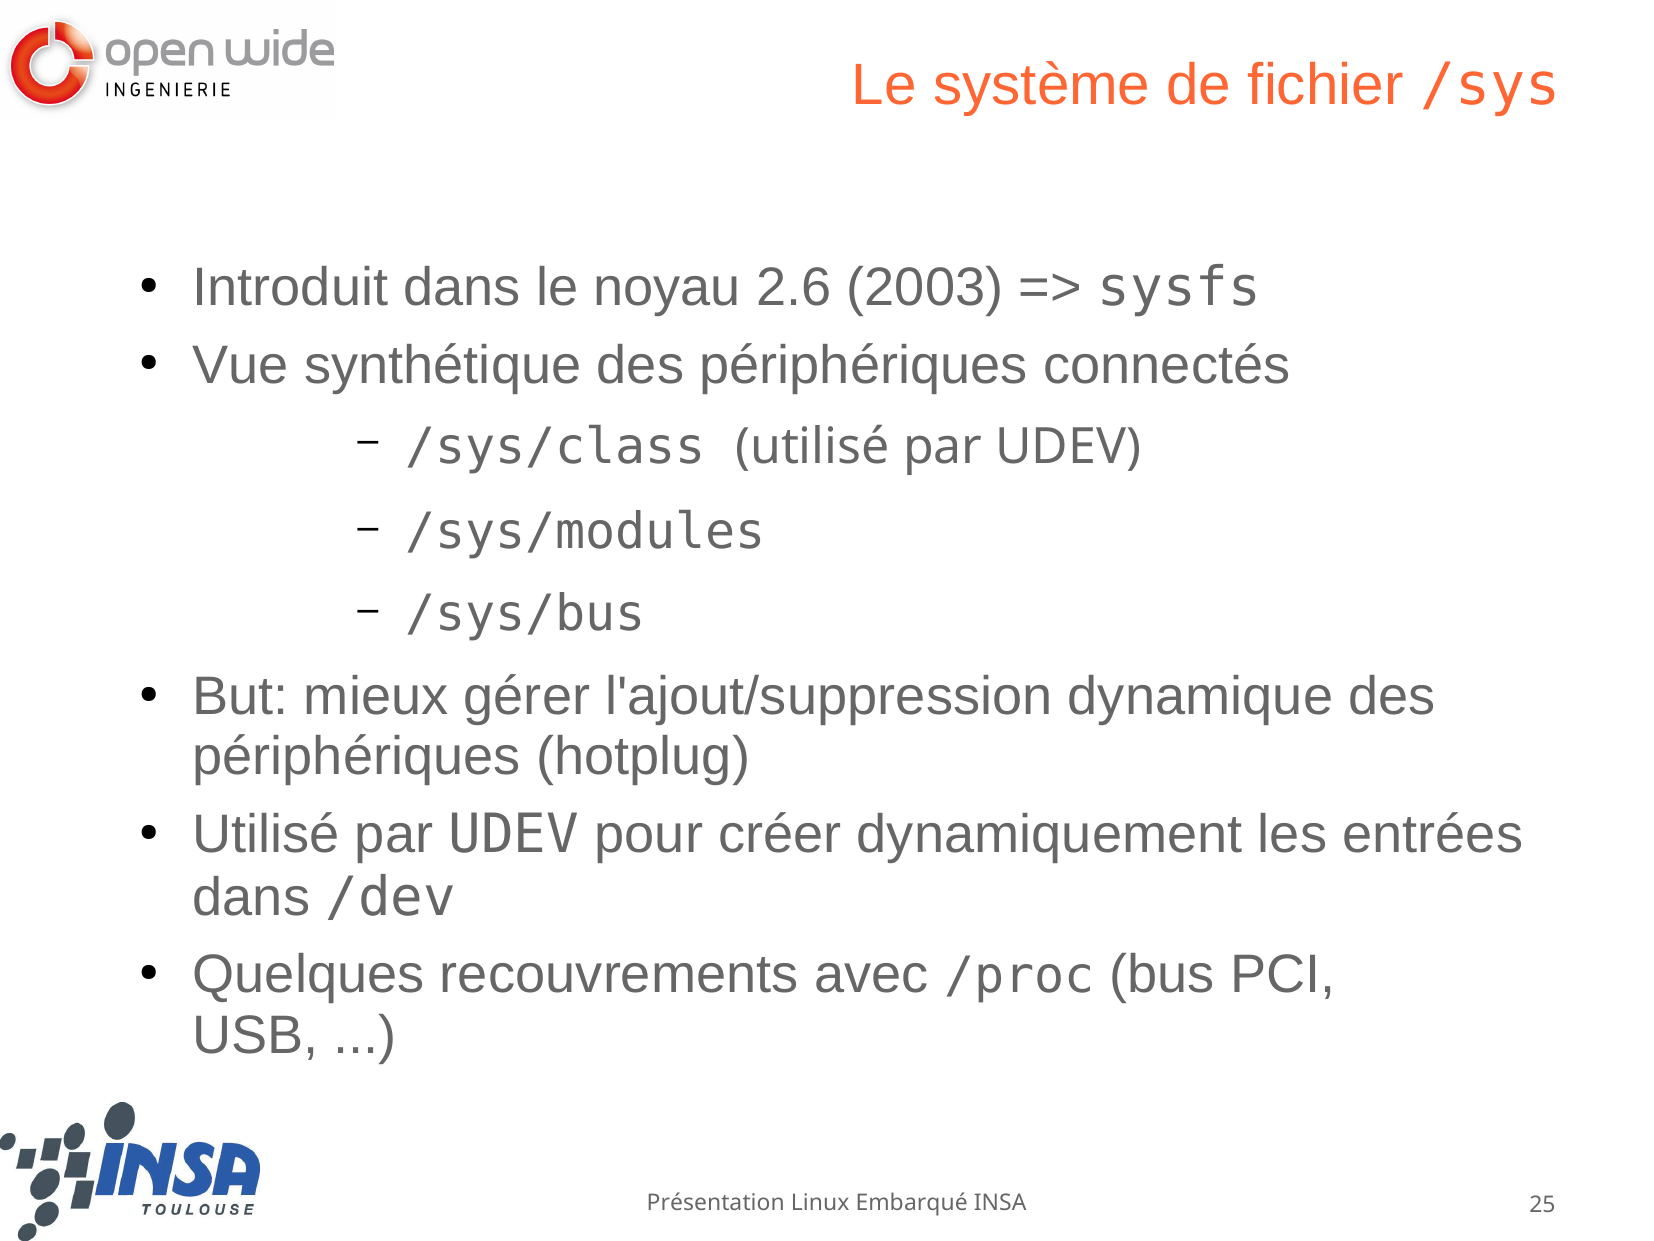

# Le système de fichier /sys
Introduit dans le noyau 2.6 (2003) => sysfs
Vue synthétique des périphériques connectés
/sys/class (utilisé par UDEV)
/sys/modules
/sys/bus
But: mieux gérer l'ajout/suppression dynamique des périphériques (hotplug)
Utilisé par UDEV pour créer dynamiquement les entrées dans /dev
Quelques recouvrements avec /proc (bus PCI, USB, ...)